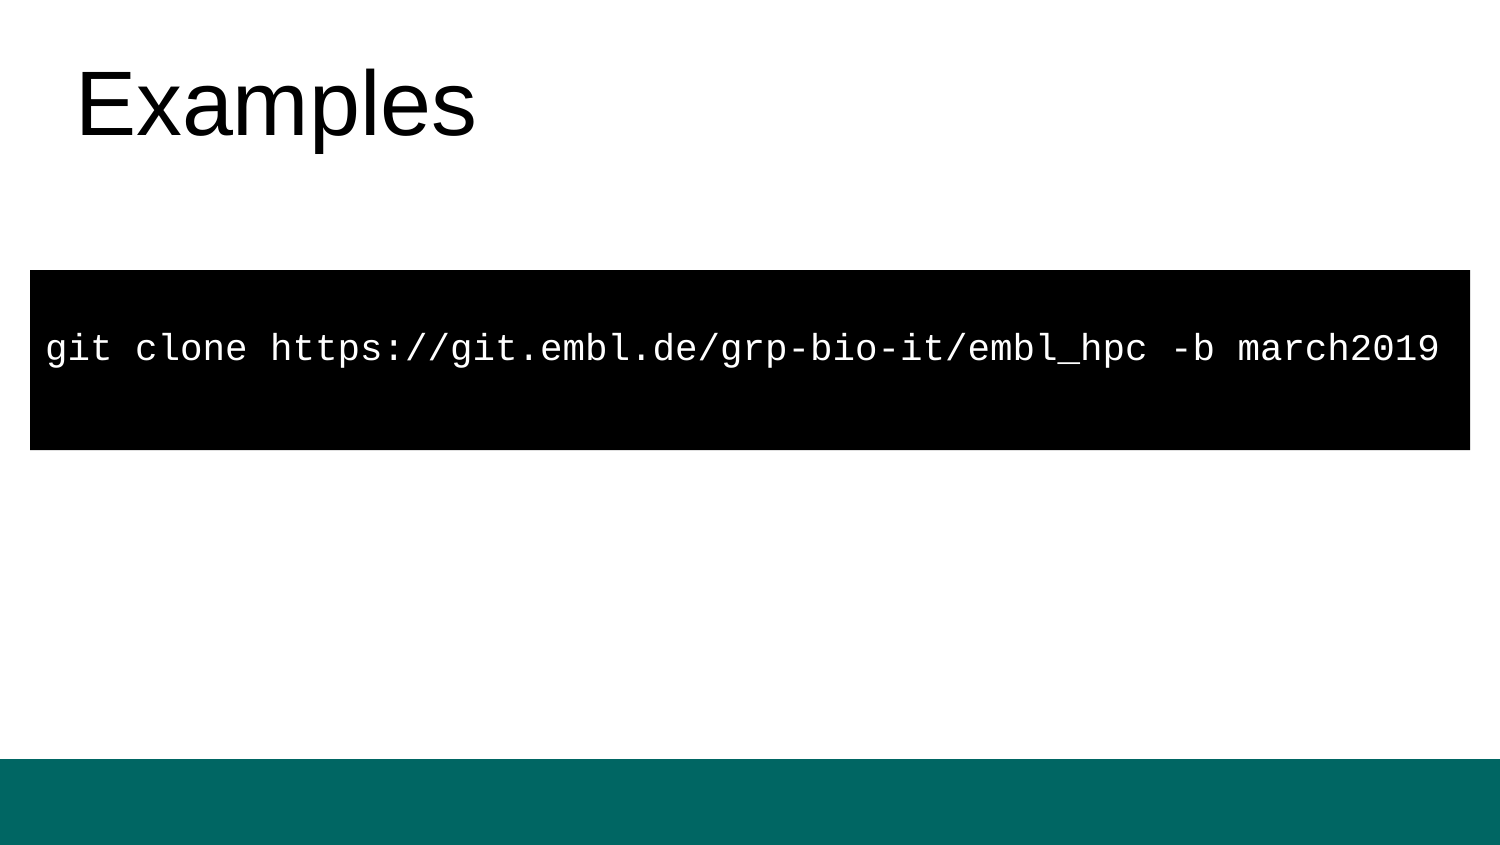

# Examples
git clone https://git.embl.de/grp-bio-it/embl_hpc -b march2019